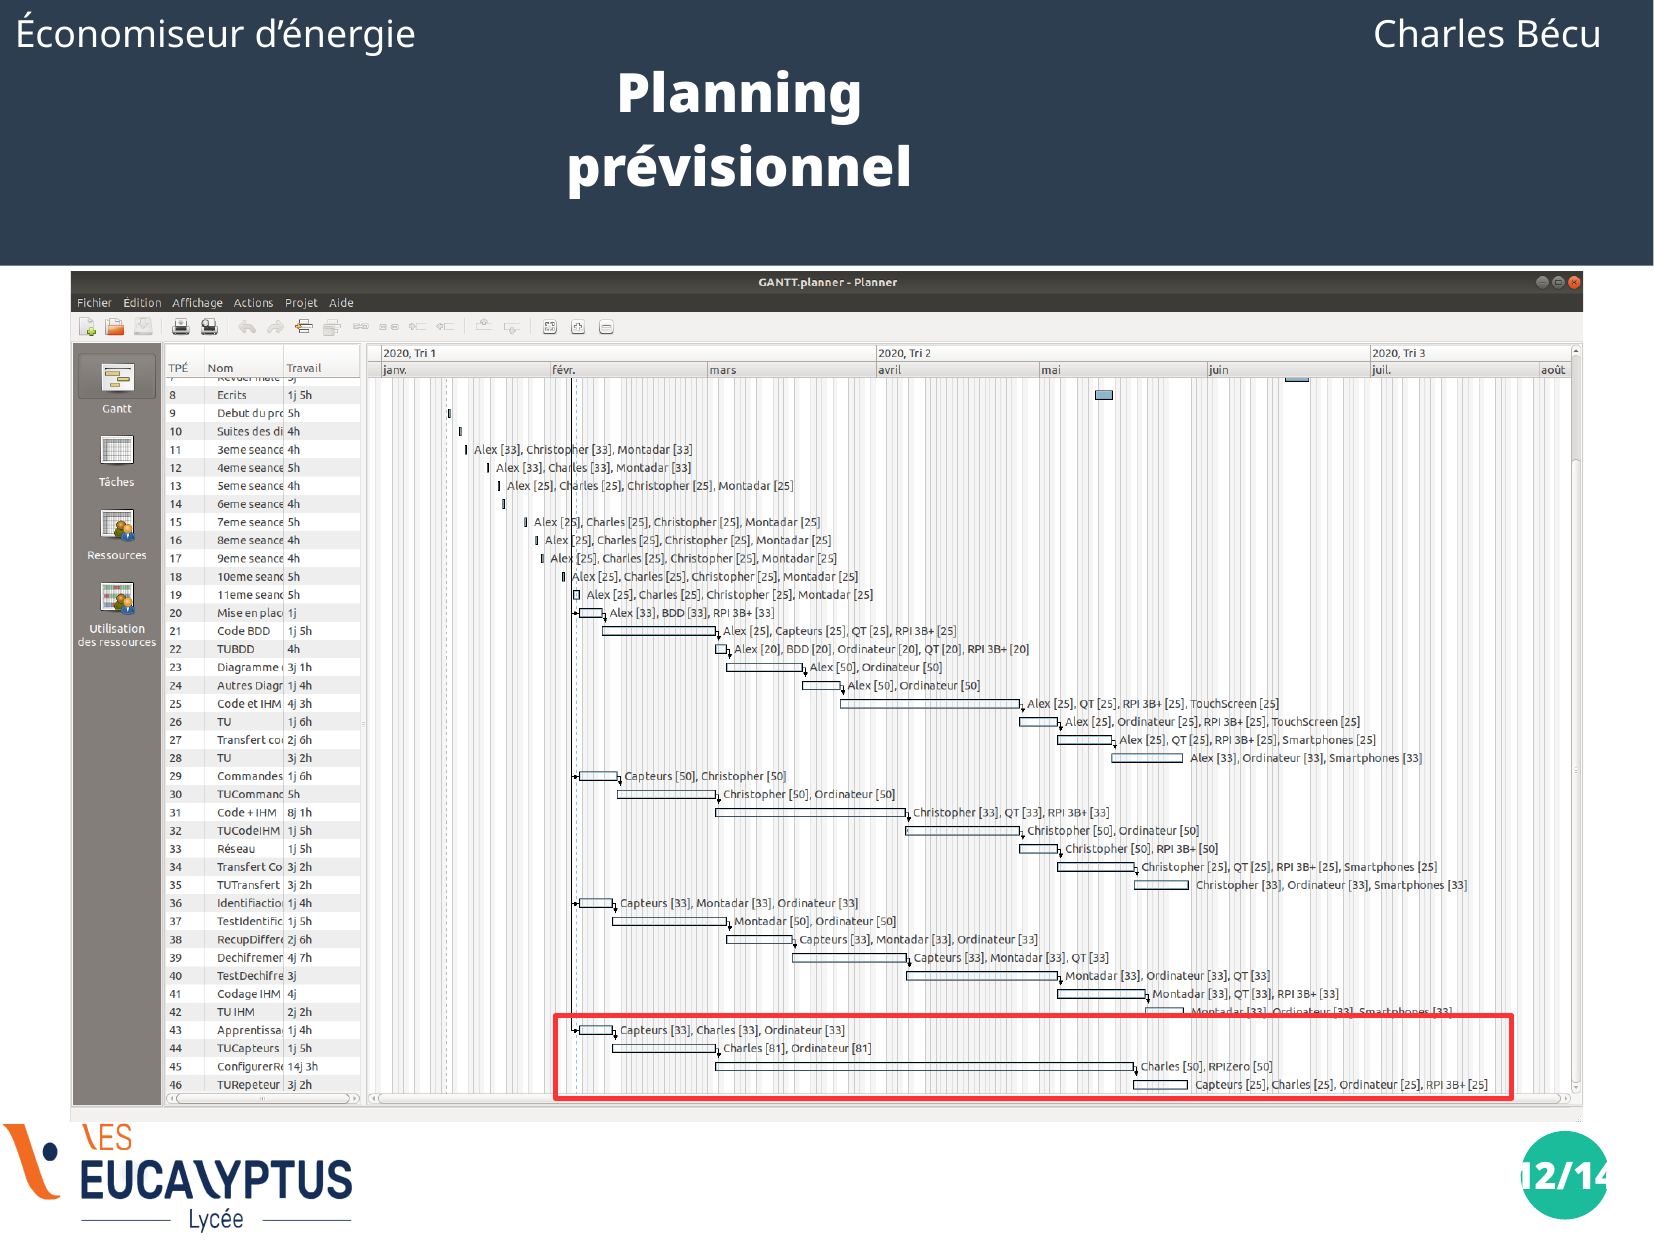

Économiseur d’énergie
Charles Bécu
# Planning prévisionnel
12